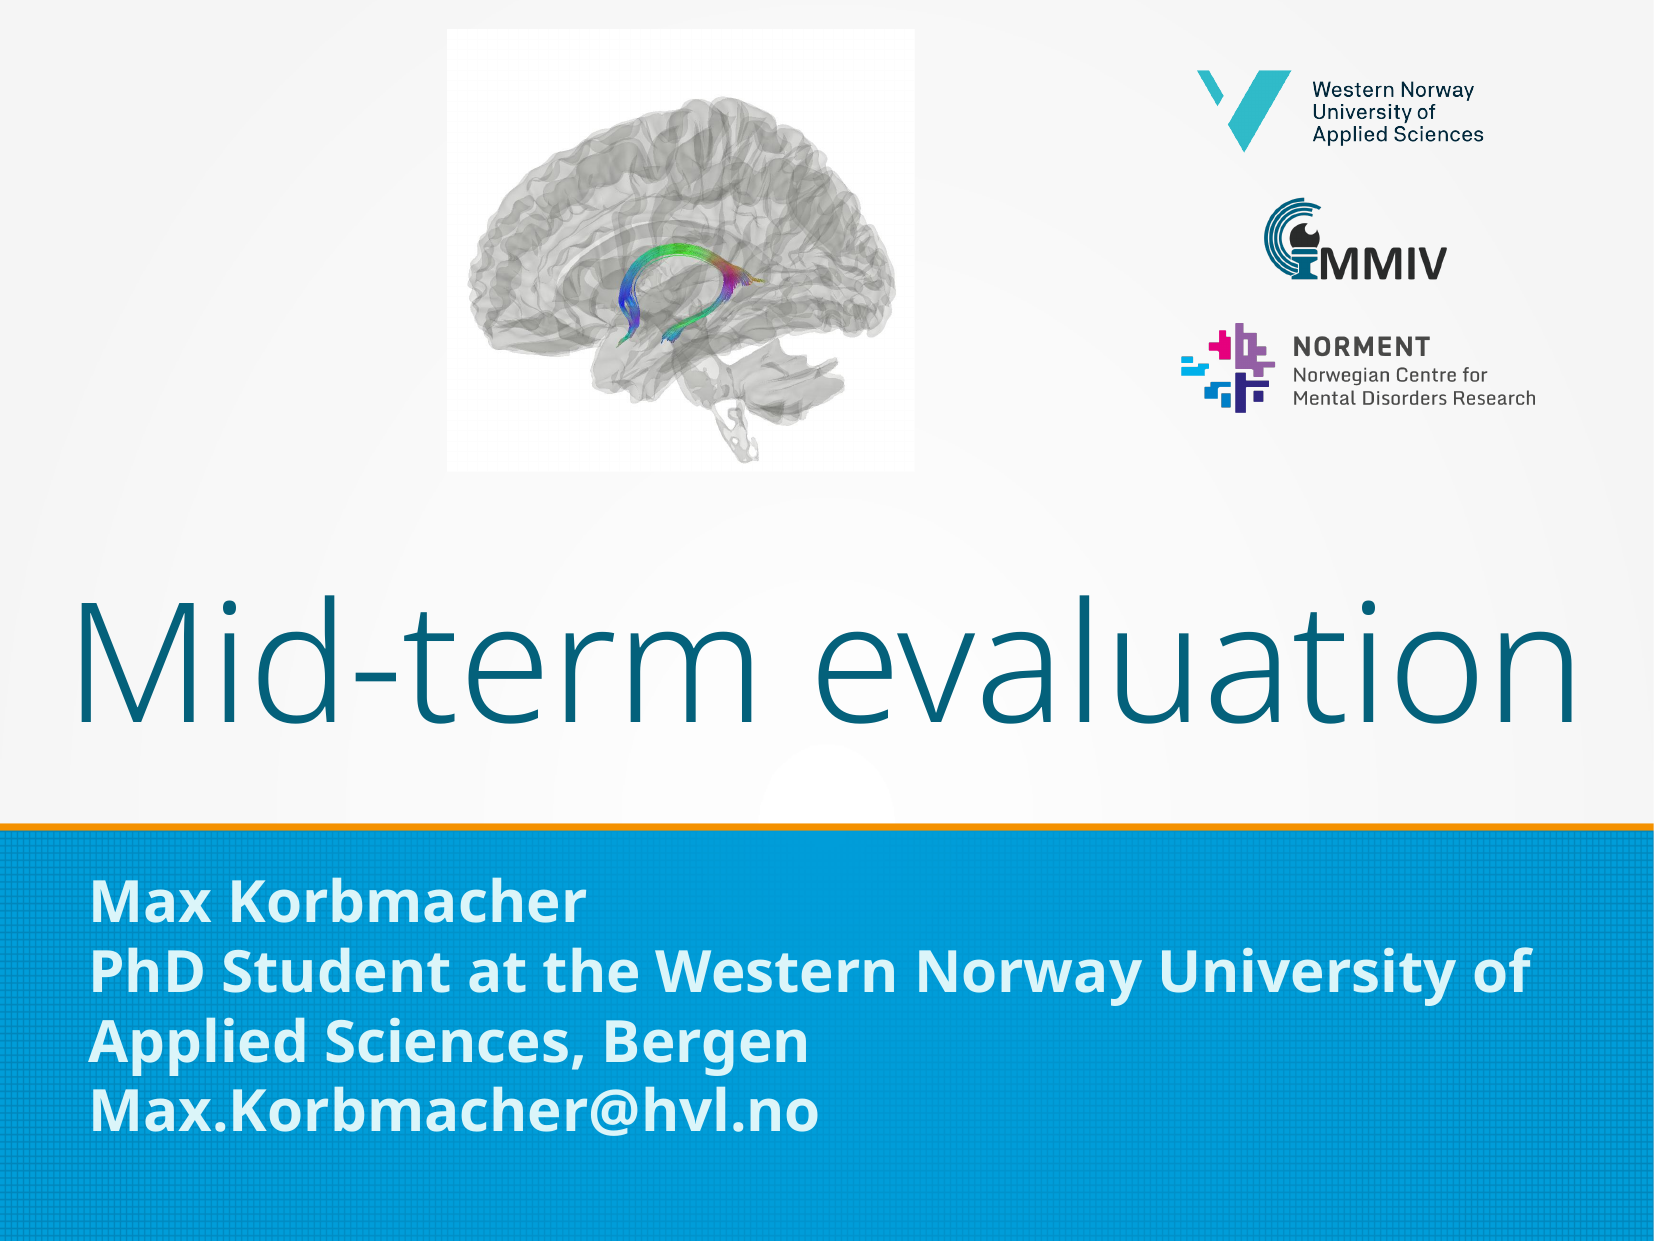

Mid-term evaluation
# Max Korbmacher
PhD Student at the Western Norway University of Applied Sciences, Bergen
Max.Korbmacher@hvl.no